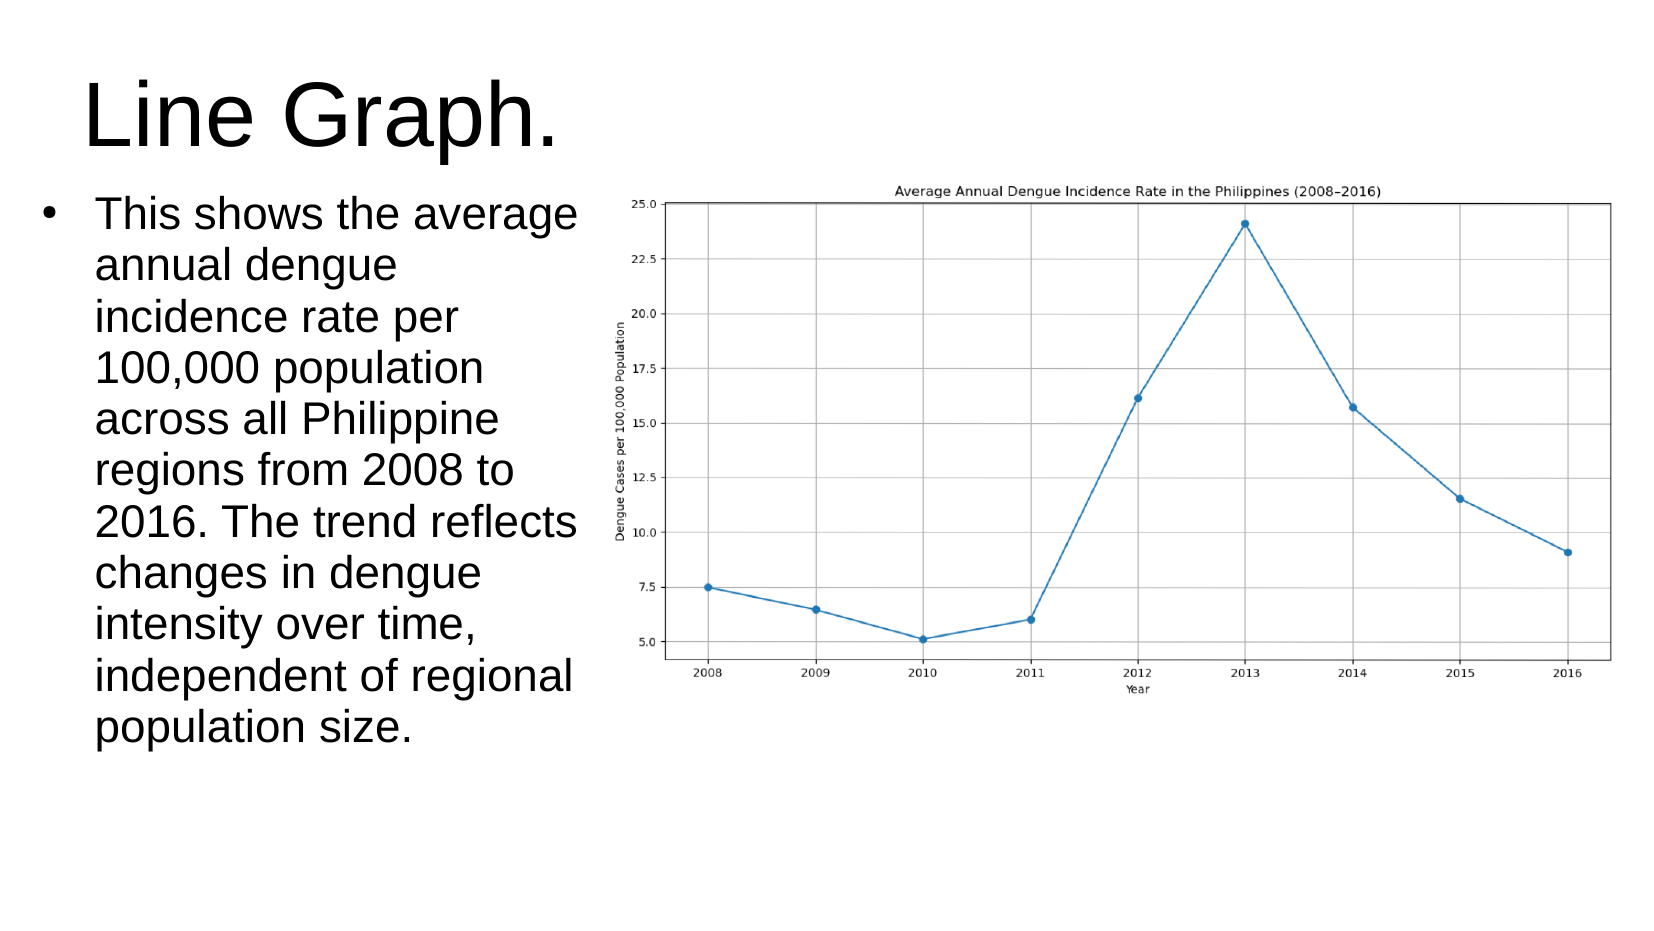

# Line Graph.
This shows the average annual dengue incidence rate per 100,000 population across all Philippine regions from 2008 to 2016. The trend reflects changes in dengue intensity over time, independent of regional population size.